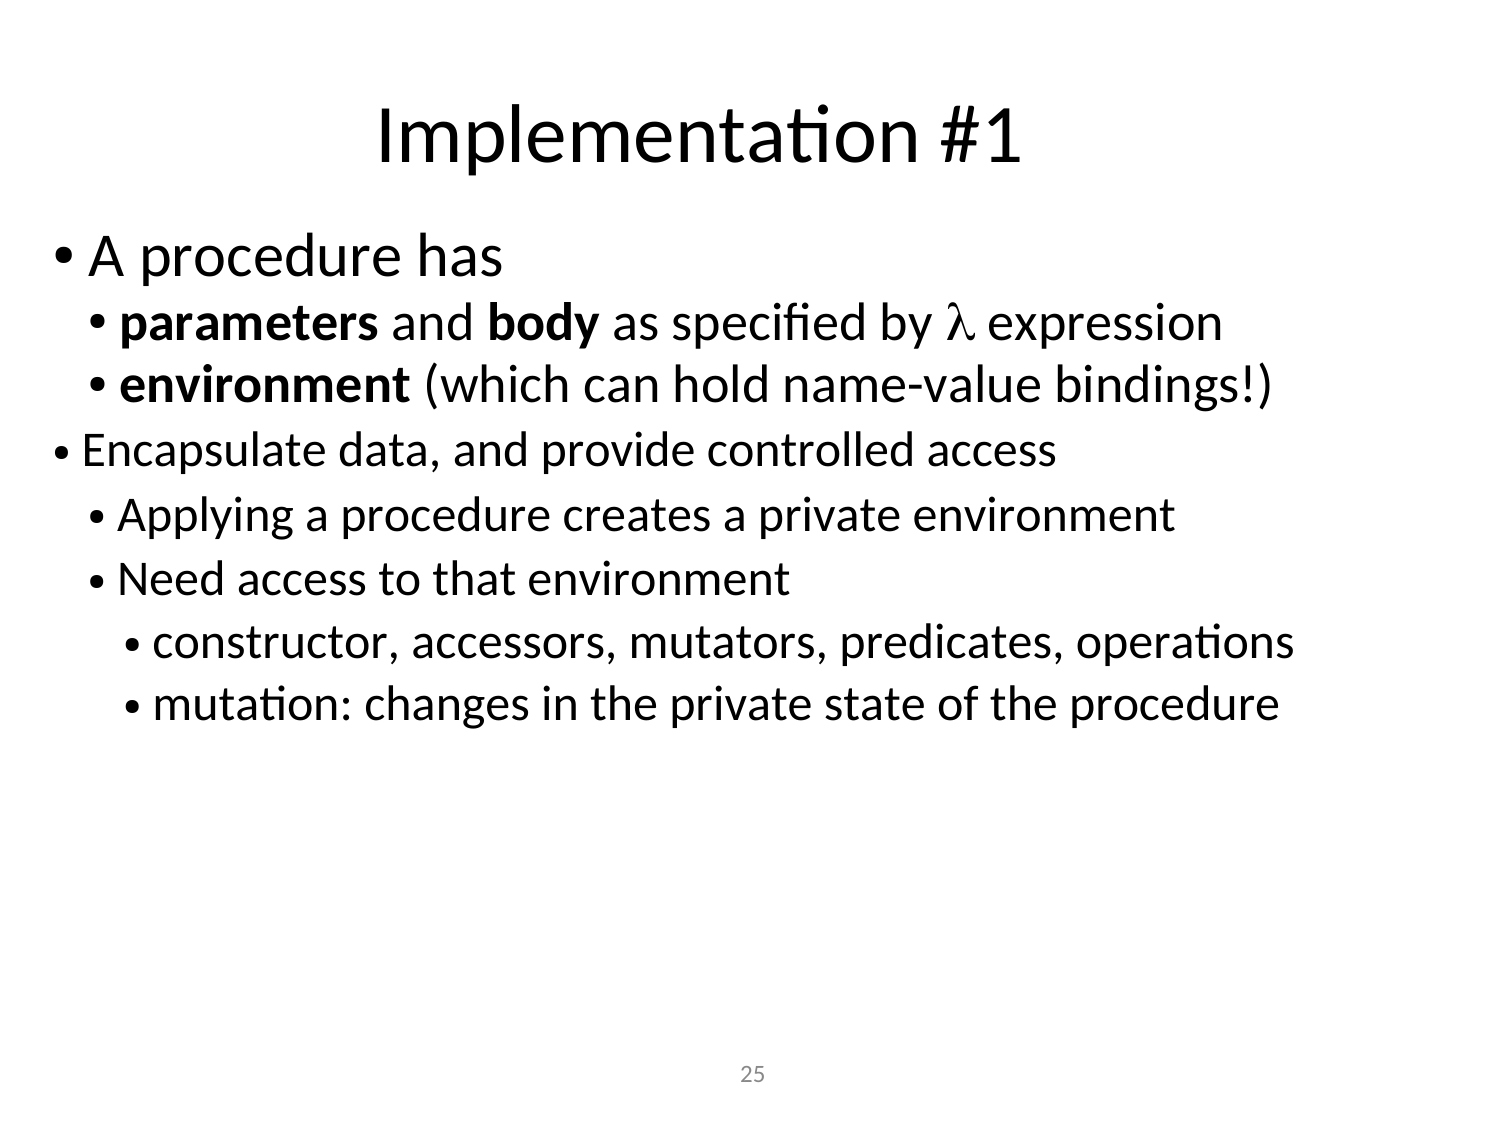

# Implementation #1
 A procedure has
 parameters and body as specified by  expression
 environment (which can hold name-value bindings!)
 Encapsulate data, and provide controlled access
 Applying a procedure creates a private environment
 Need access to that environment
 constructor, accessors, mutators, predicates, operations
 mutation: changes in the private state of the procedure